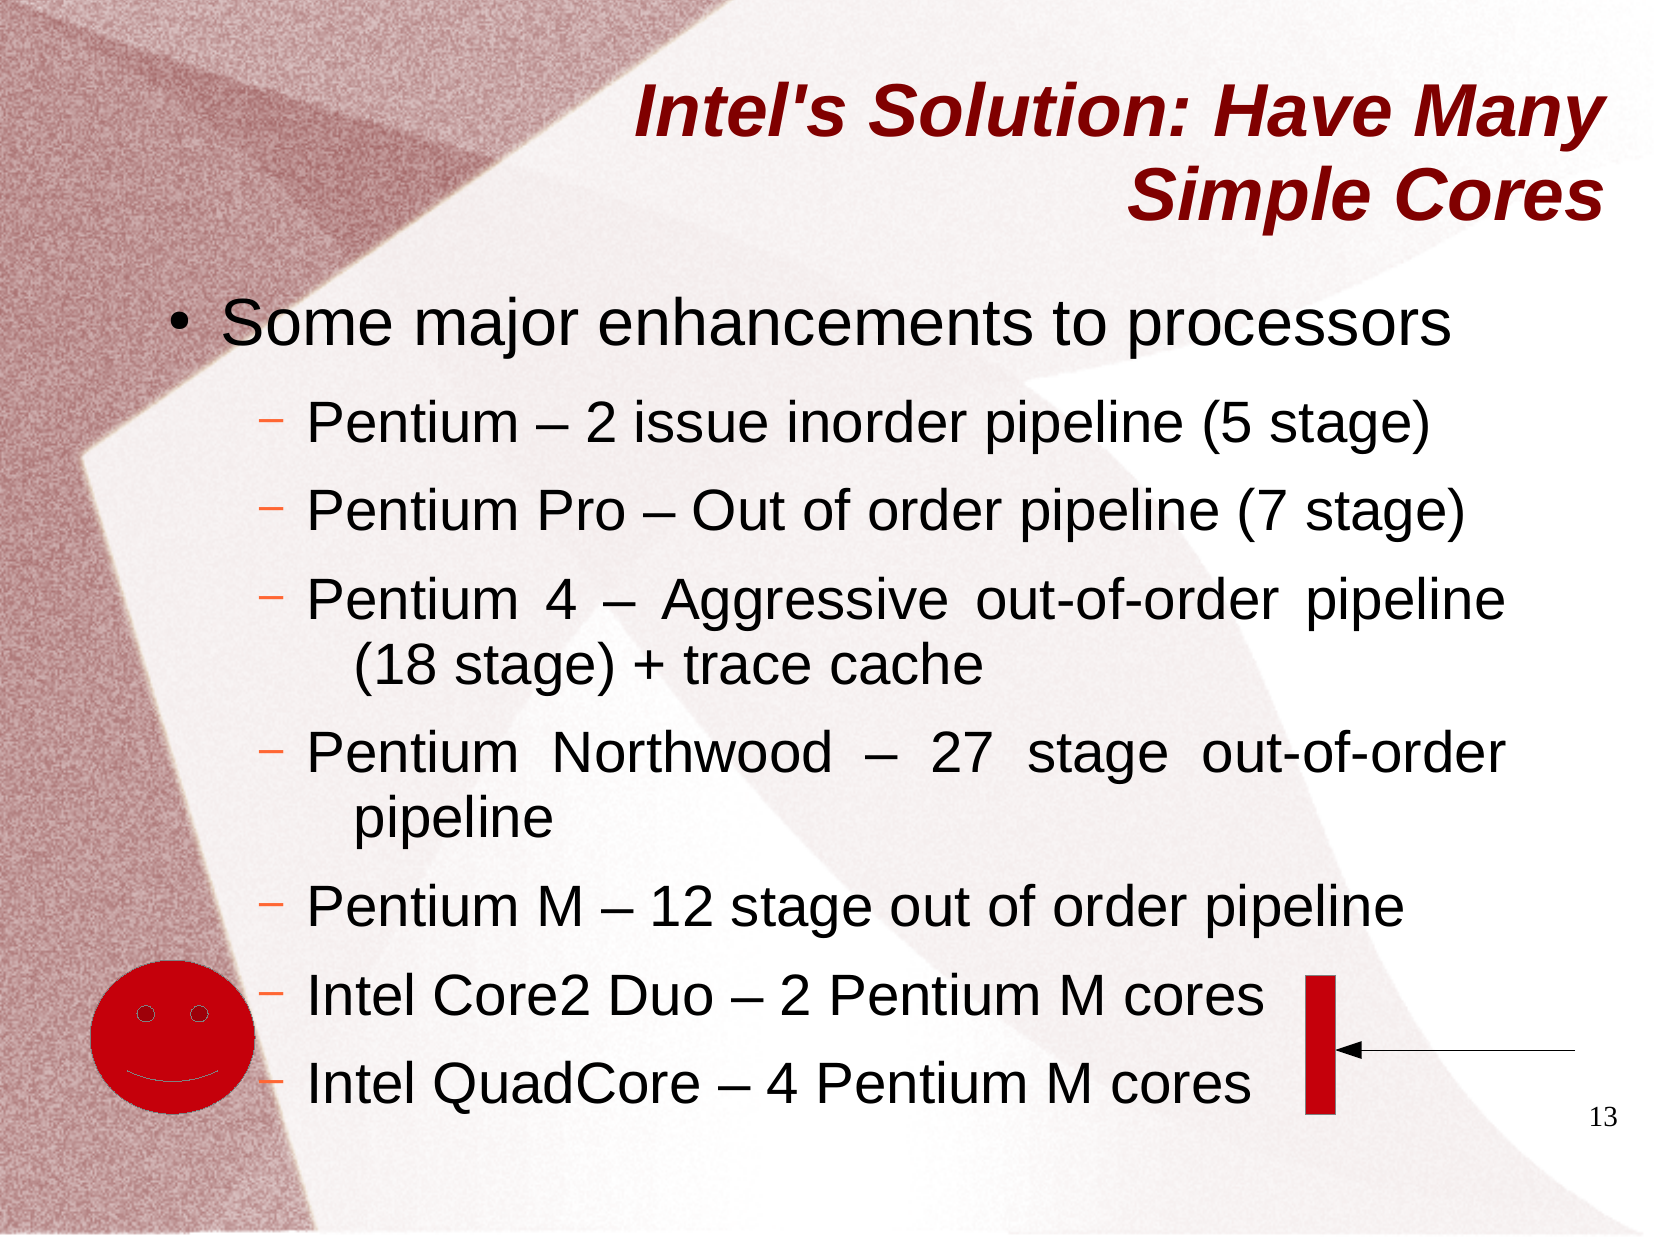

# Intel's Solution: Have Many Simple Cores
Some major enhancements to processors
Pentium – 2 issue inorder pipeline (5 stage)
Pentium Pro – Out of order pipeline (7 stage)
Pentium 4 – Aggressive out-of-order pipeline (18 stage) + trace cache
Pentium Northwood – 27 stage out-of-order pipeline
Pentium M – 12 stage out of order pipeline
Intel Core2 Duo – 2 Pentium M cores
Intel QuadCore – 4 Pentium M cores
13